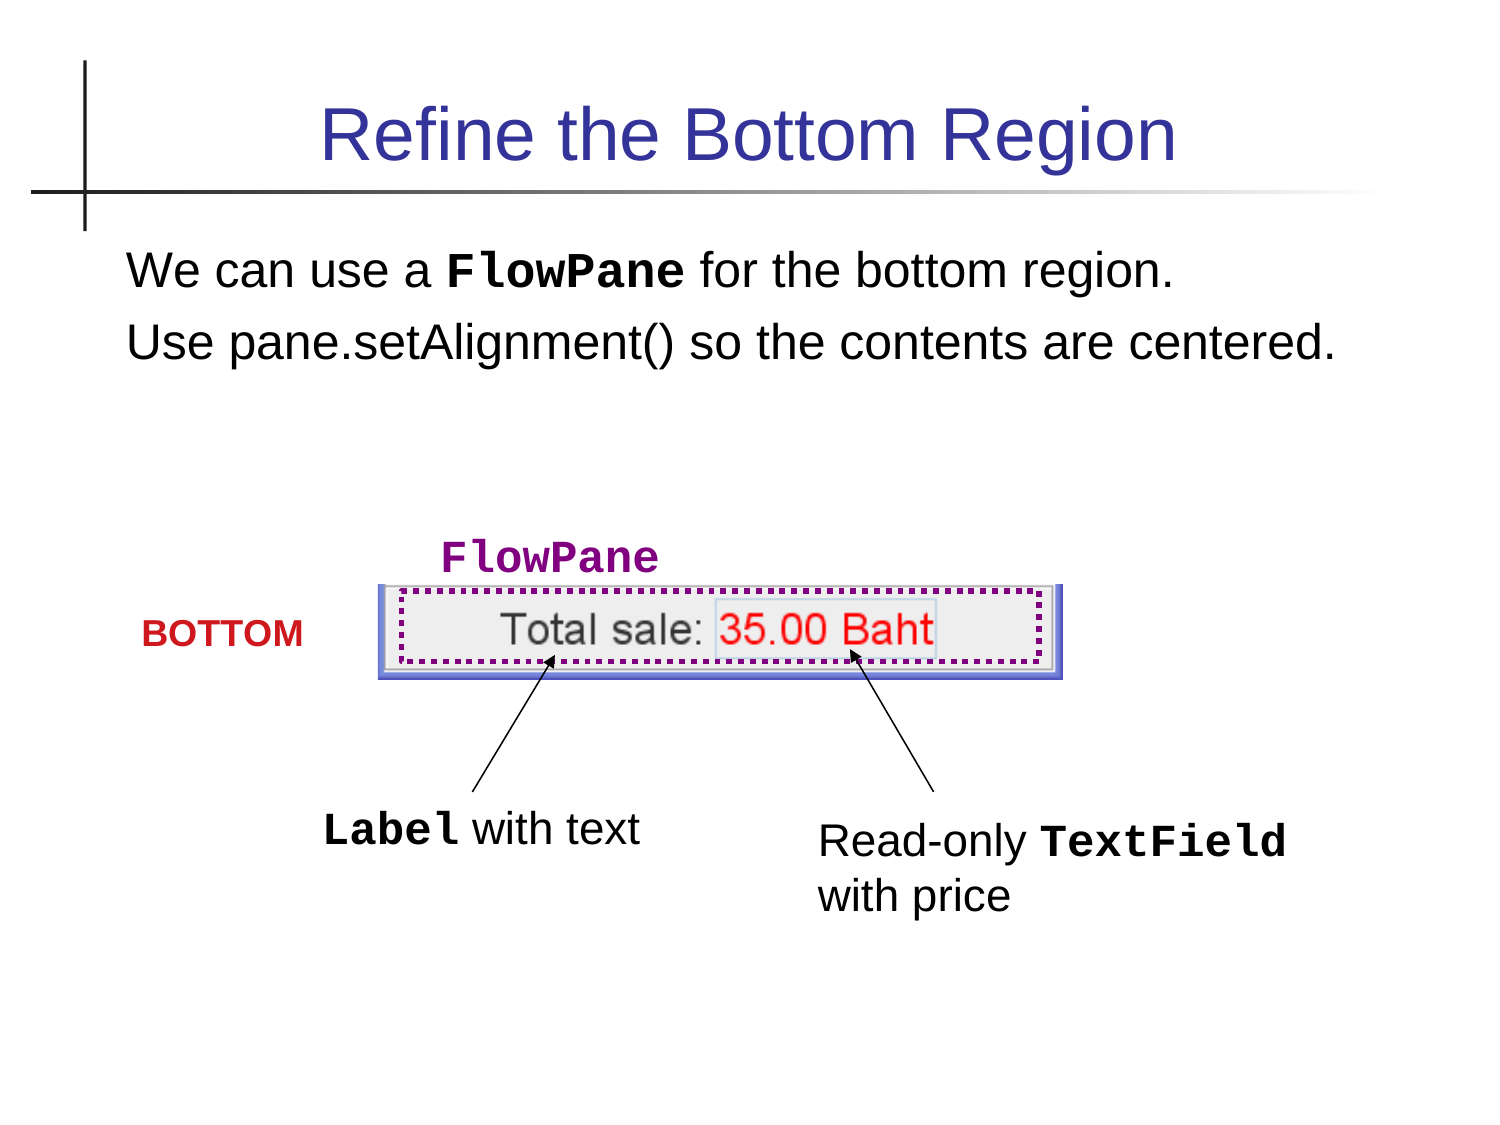

# Refine the Bottom Region
We can use a FlowPane for the bottom region.
Use pane.setAlignment() so the contents are centered.
FlowPane
BOTTOM
Label with text
Read-only TextField with price